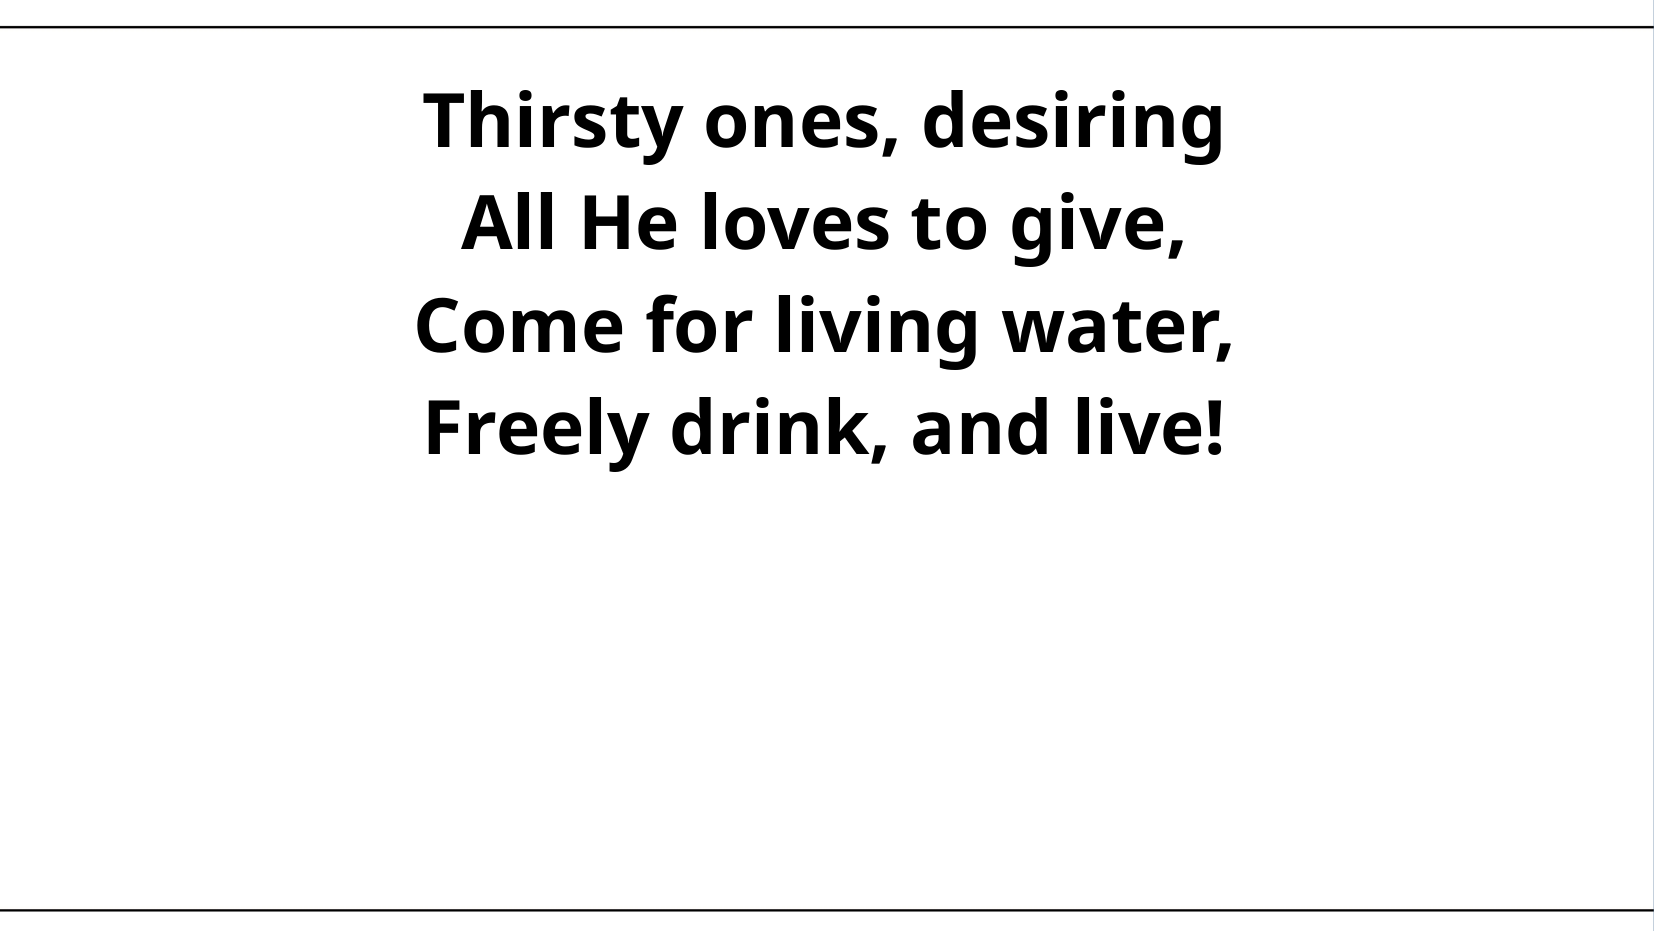

Thirsty ones, desiring
All He loves to give,
Come for living water,
Freely drink, and live!